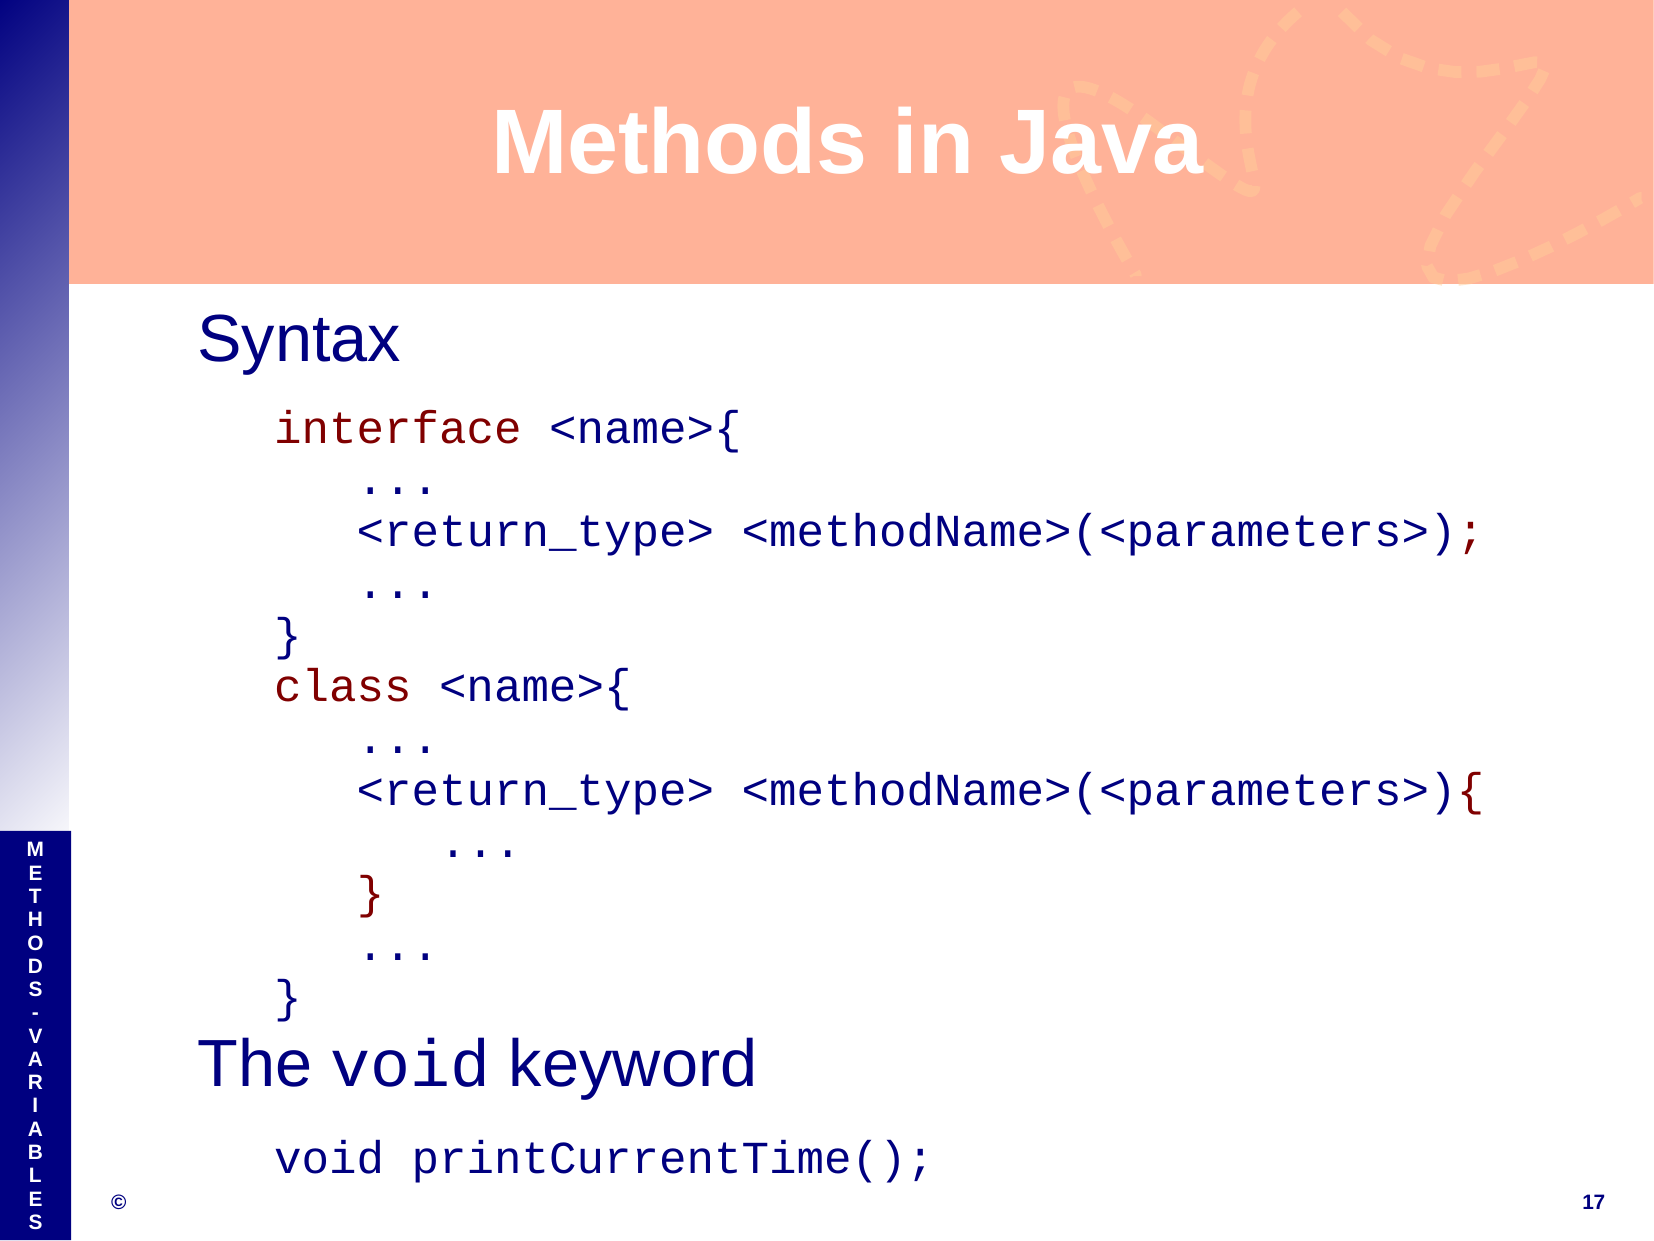

# Methods in Java
Syntax
interface <name>{
 ...
 <return_type> <methodName>(<parameters>);
 ...
}
class <name>{
 ...
 <return_type> <methodName>(<parameters>){
 ...
}
 ...
}
The void keyword
void printCurrentTime();
M
E
T
H
O
D
S
-
V
A
R
I
A
B
L
E
S